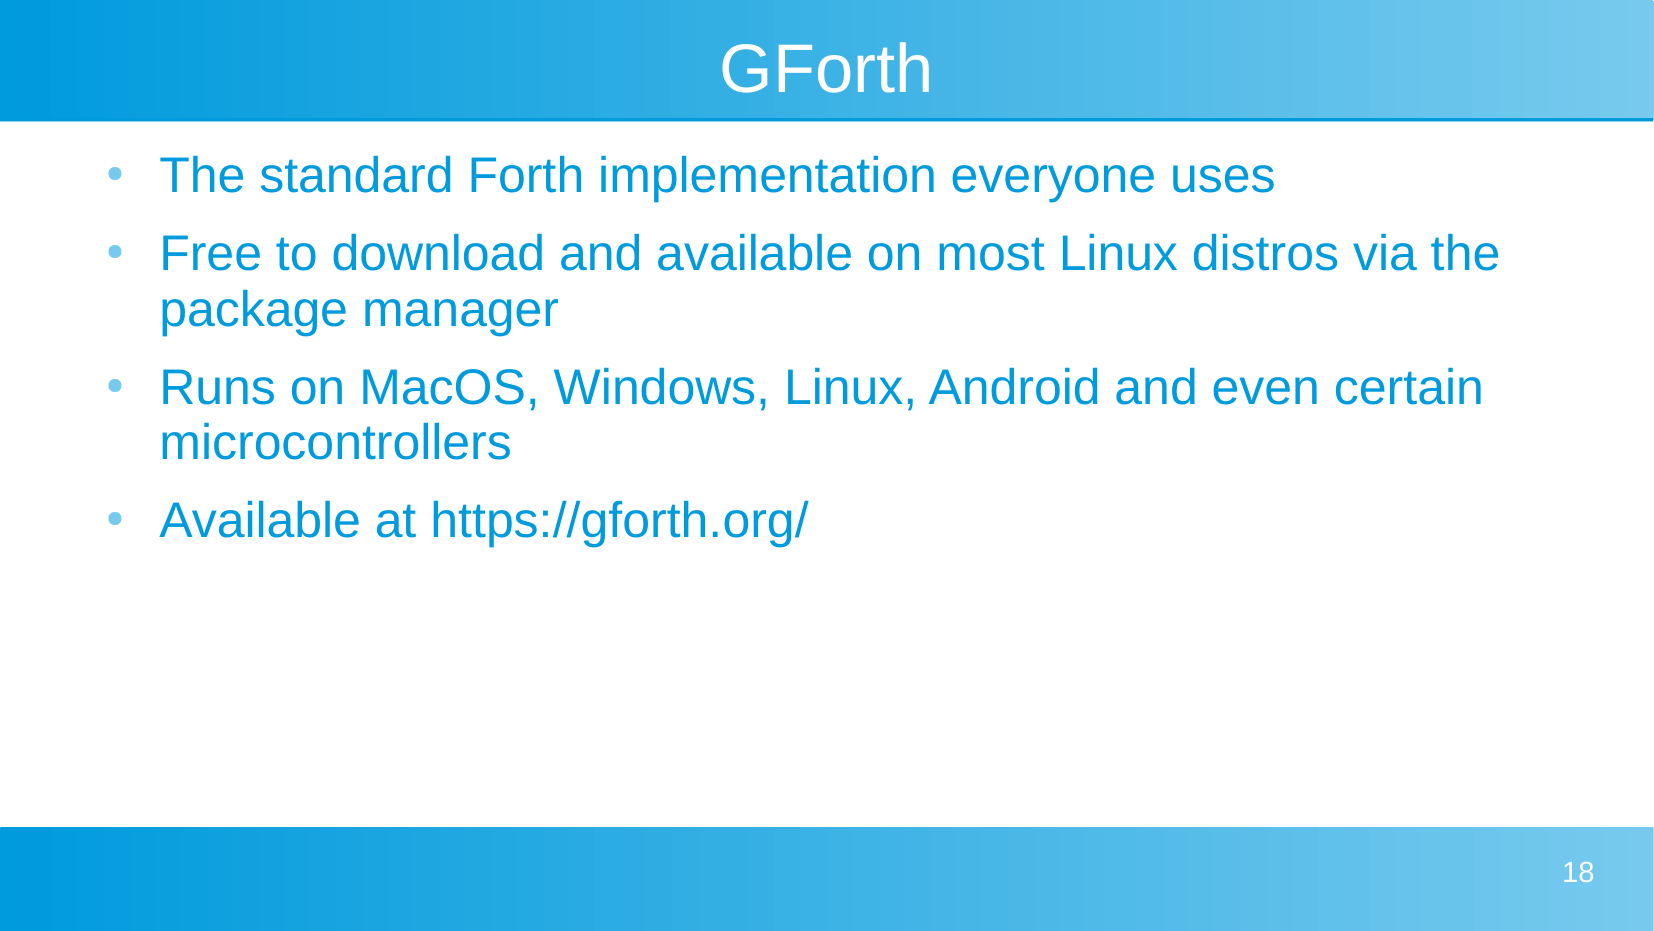

# GForth
The standard Forth implementation everyone uses
Free to download and available on most Linux distros via the package manager
Runs on MacOS, Windows, Linux, Android and even certain microcontrollers
Available at https://gforth.org/
18